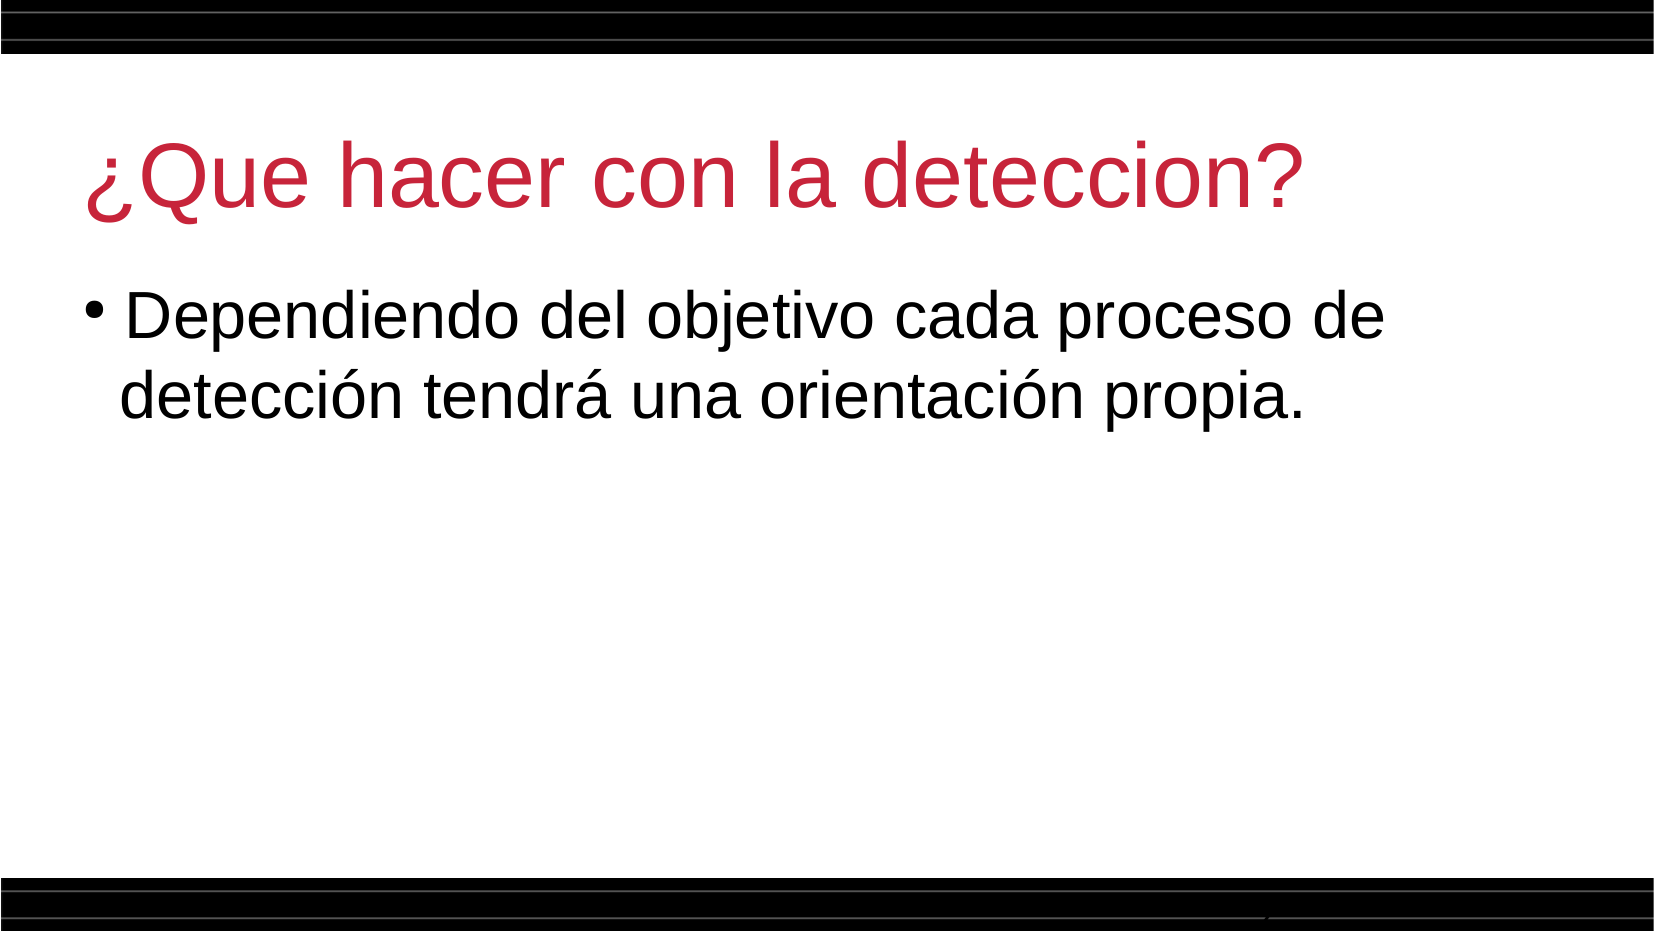

# ¿Que hacer con la deteccion?
 Dependiendo del objetivo cada proceso de detección tendrá una orientación propia.